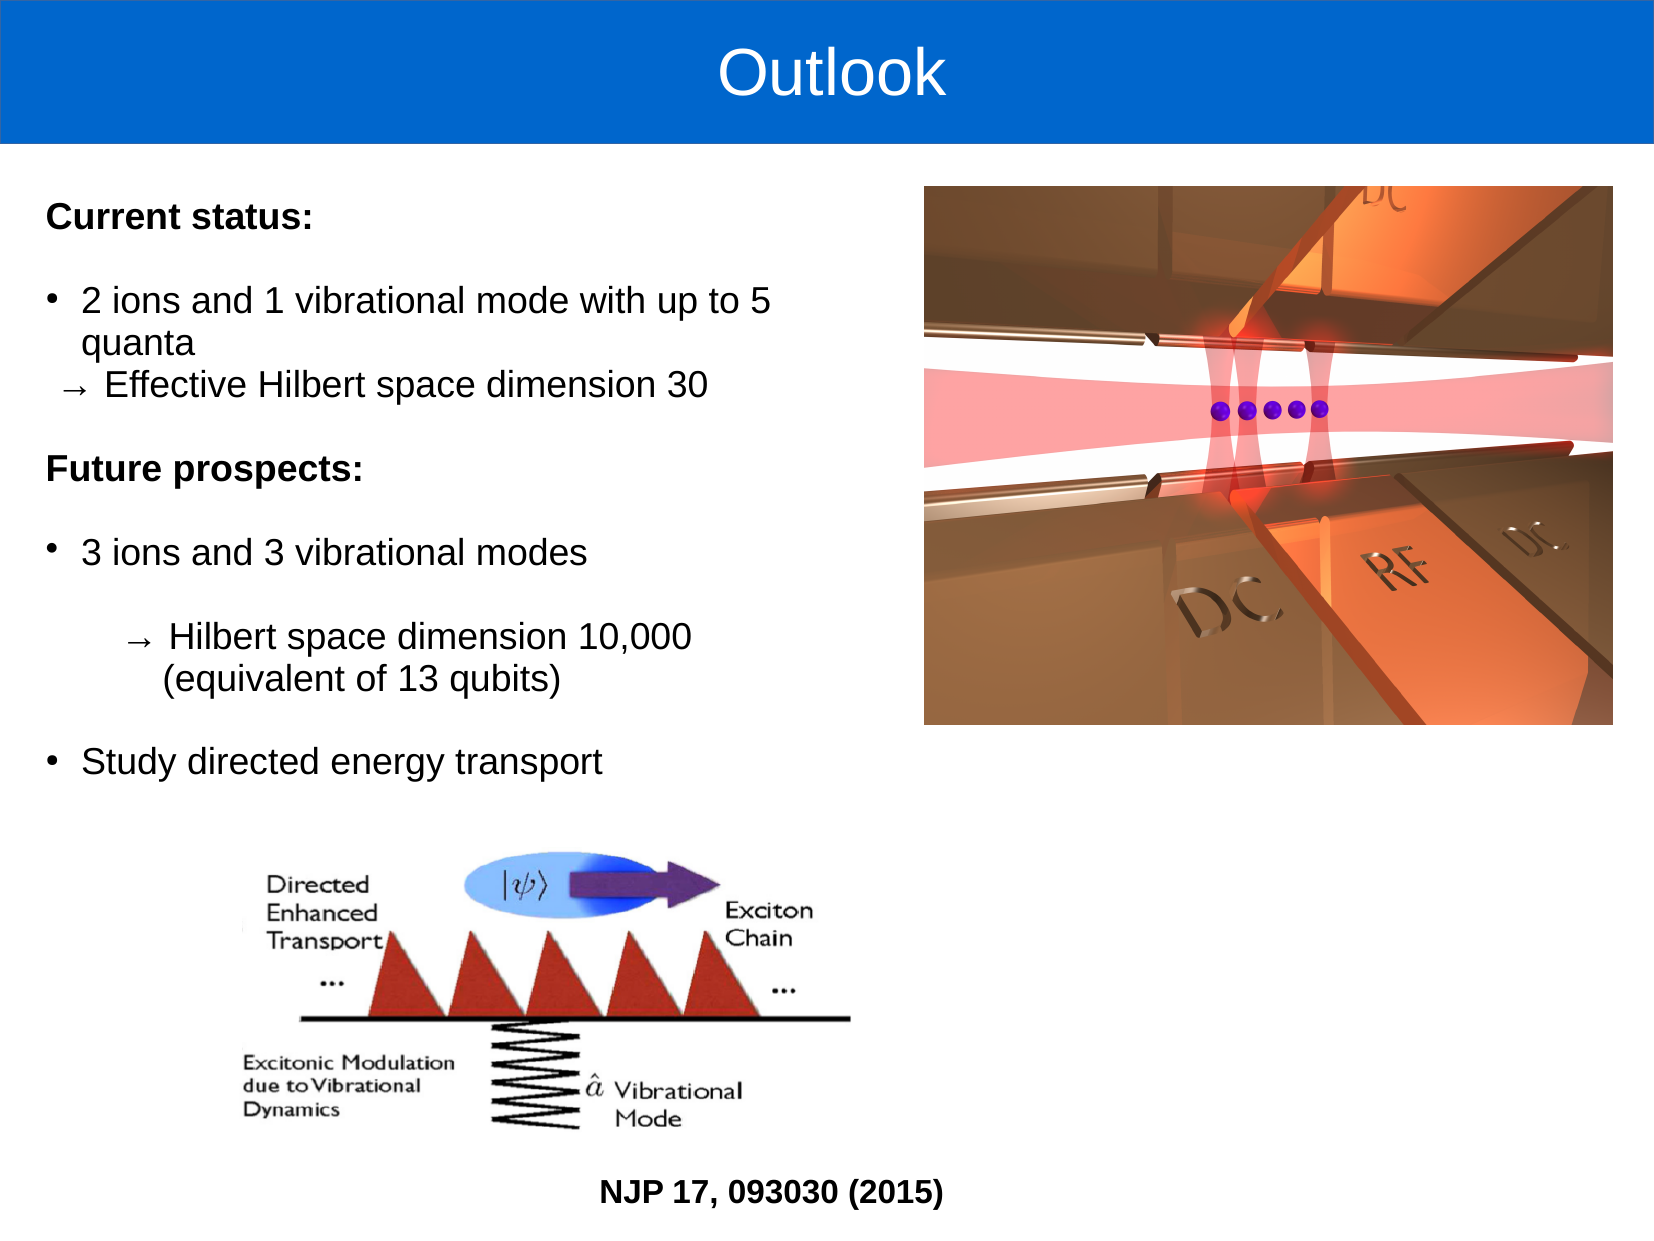

# Outlook
Current status:
2 ions and 1 vibrational mode with up to 5 quanta
 → Effective Hilbert space dimension 30
Future prospects:
3 ions and 3 vibrational modes
	→ Hilbert space dimension 10,000 		 	 (equivalent of 13 qubits)
Study directed energy transport
NJP 17, 093030 (2015)